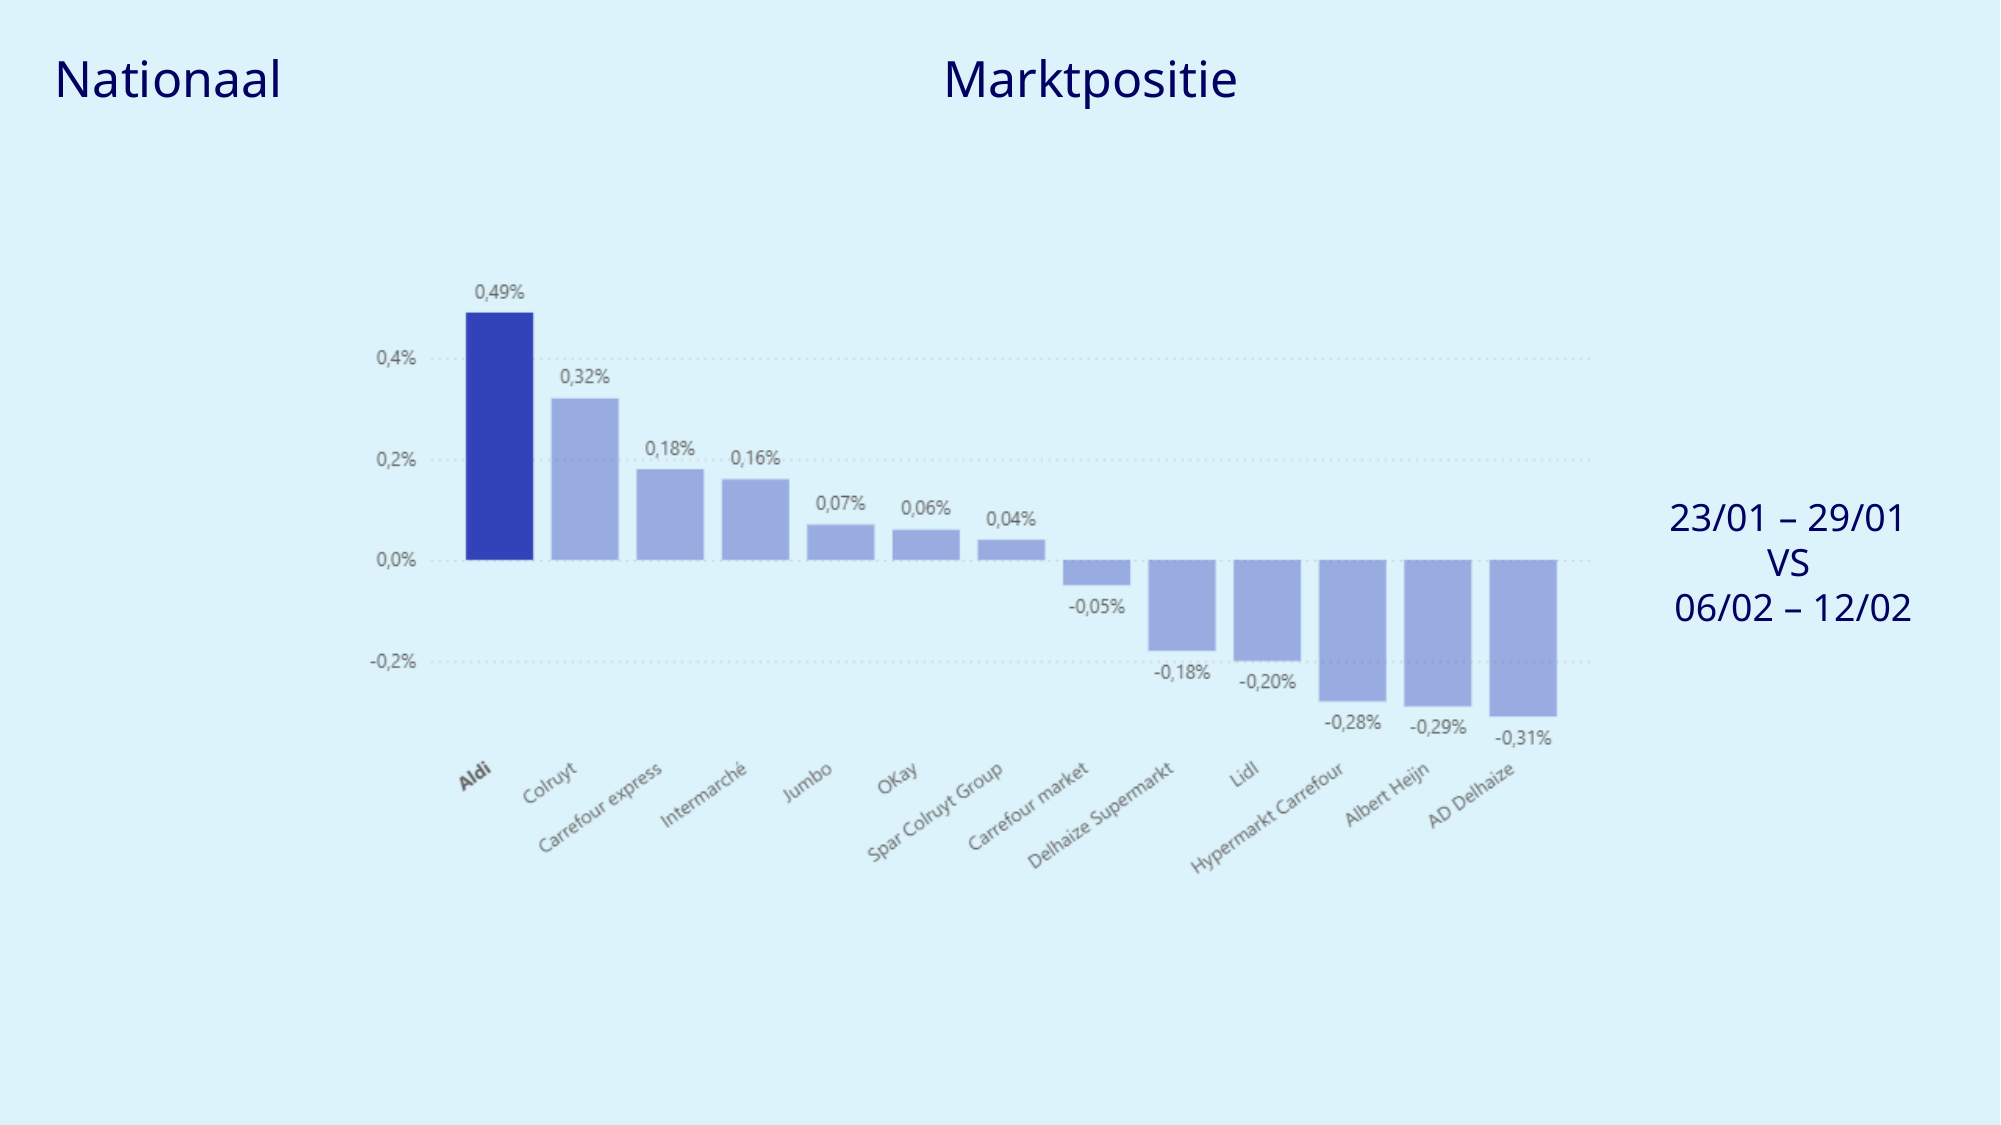

Nationaal
Marktpositie
23/01 – 29/01
VS
06/02 – 12/02